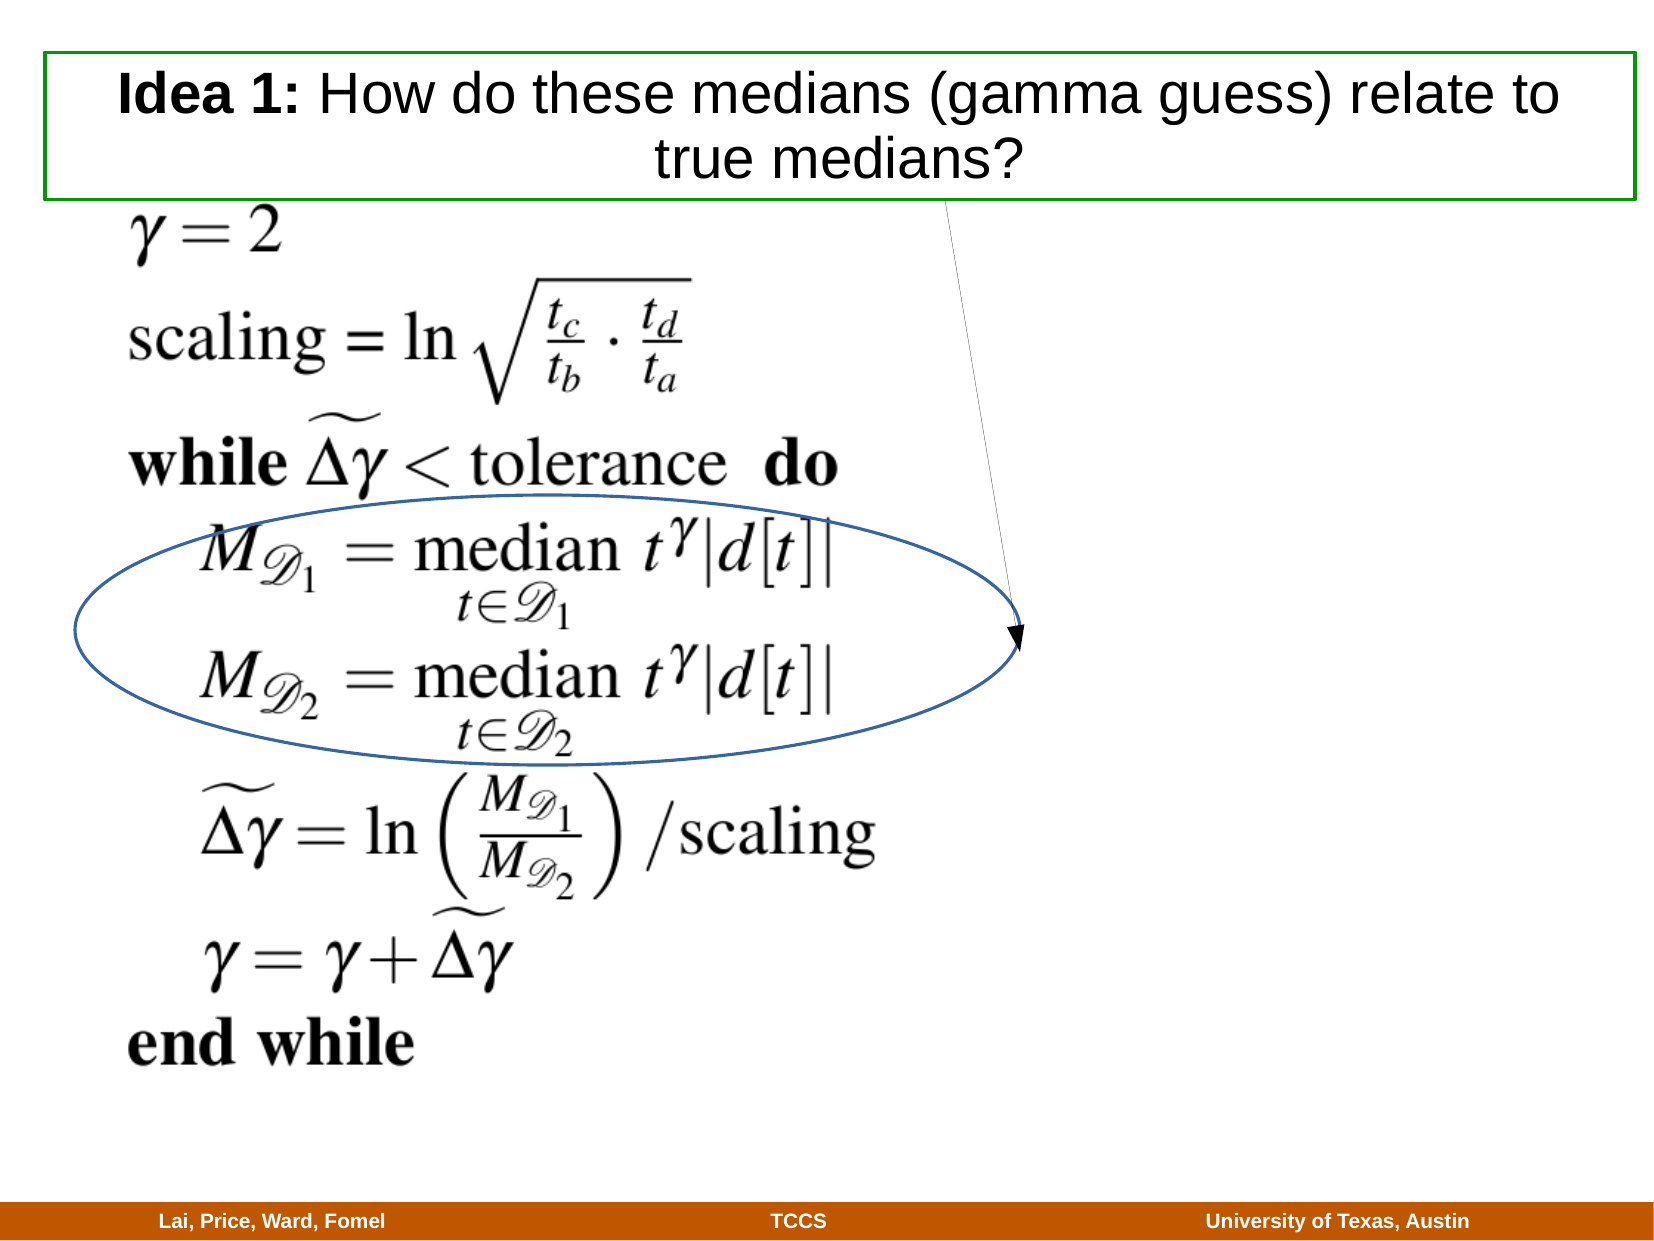

Idea 1: How do these medians (gamma guess) relate to true medians?